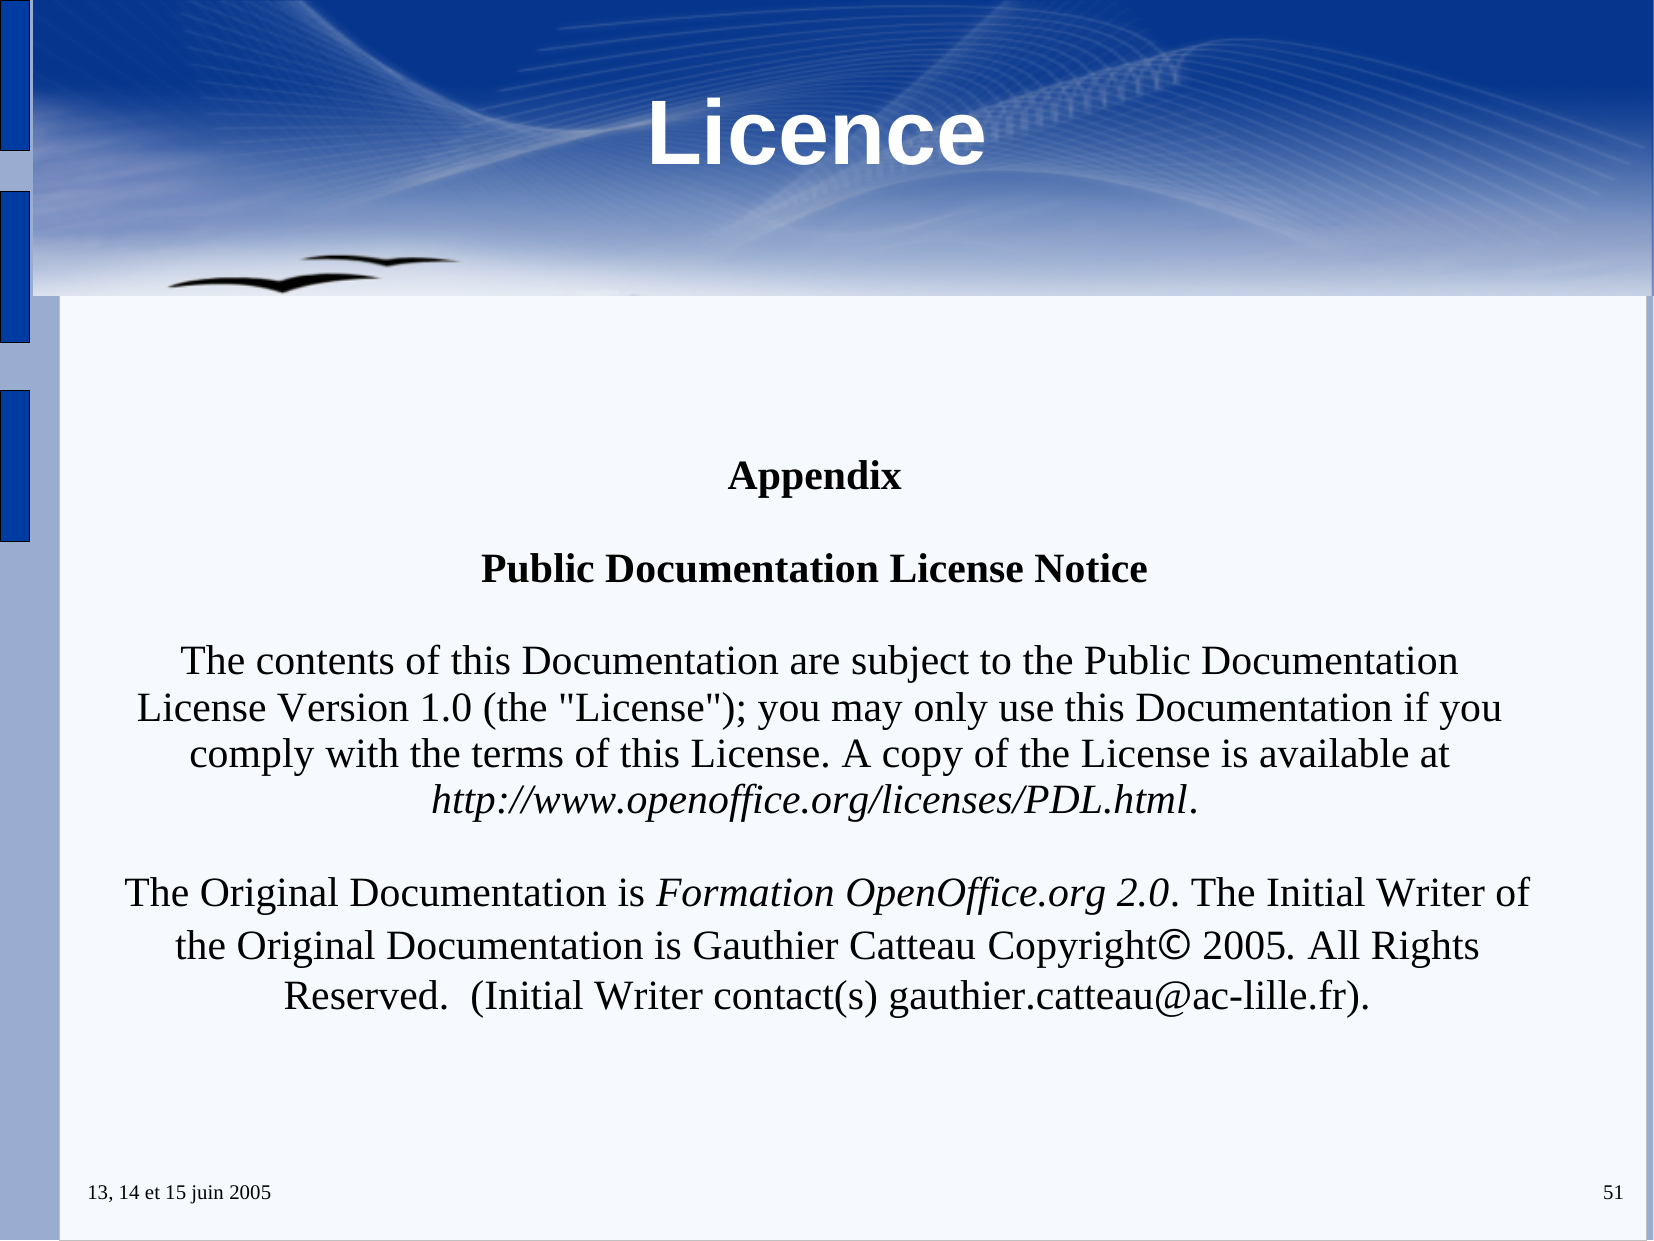

# Licence
Appendix
Public Documentation License Notice
The contents of this Documentation are subject to the Public Documentation License Version 1.0 (the "License"); you may only use this Documentation if you comply with the terms of this License. A copy of the License is available at http://www.openoffice.org/licenses/PDL.html.
The Original Documentation is Formation OpenOffice.org 2.0. The Initial Writer of the Original Documentation is Gauthier Catteau Copyright© 2005. All Rights Reserved. (Initial Writer contact(s) gauthier.catteau@ac-lille.fr).